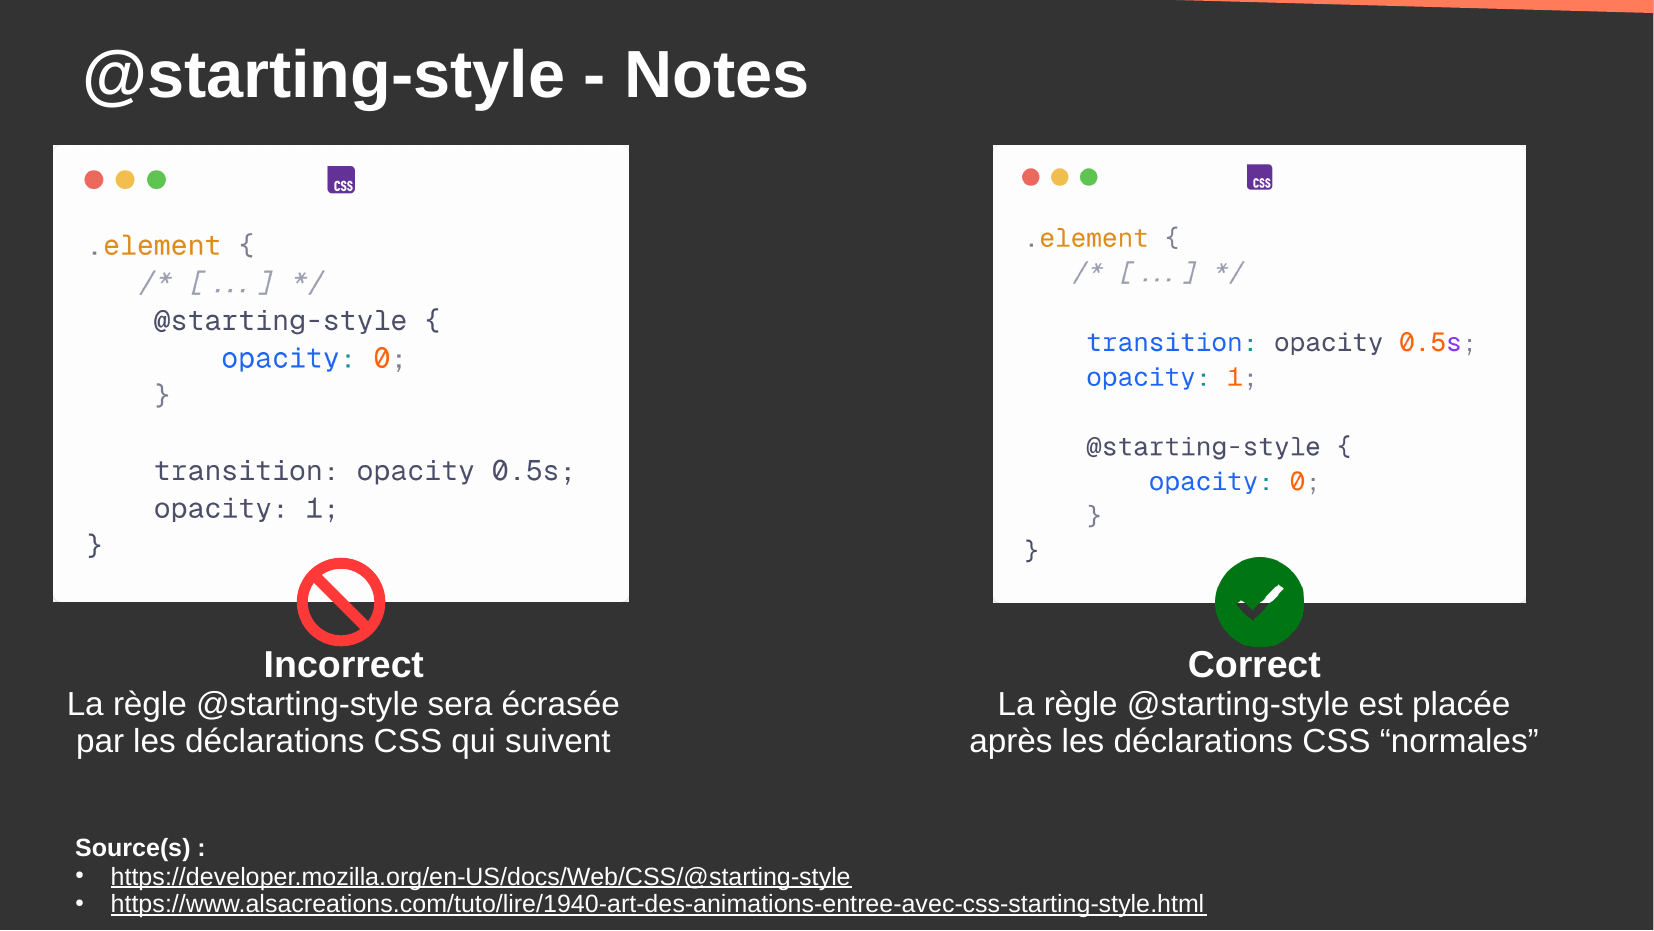

# @starting-style - Notes
Incorrect
La règle @starting-style sera écrasée par les déclarations CSS qui suivent
Correct
La règle @starting-style est placée après les déclarations CSS “normales”
Source(s) :
https://developer.mozilla.org/en-US/docs/Web/CSS/@starting-style
https://www.alsacreations.com/tuto/lire/1940-art-des-animations-entree-avec-css-starting-style.html